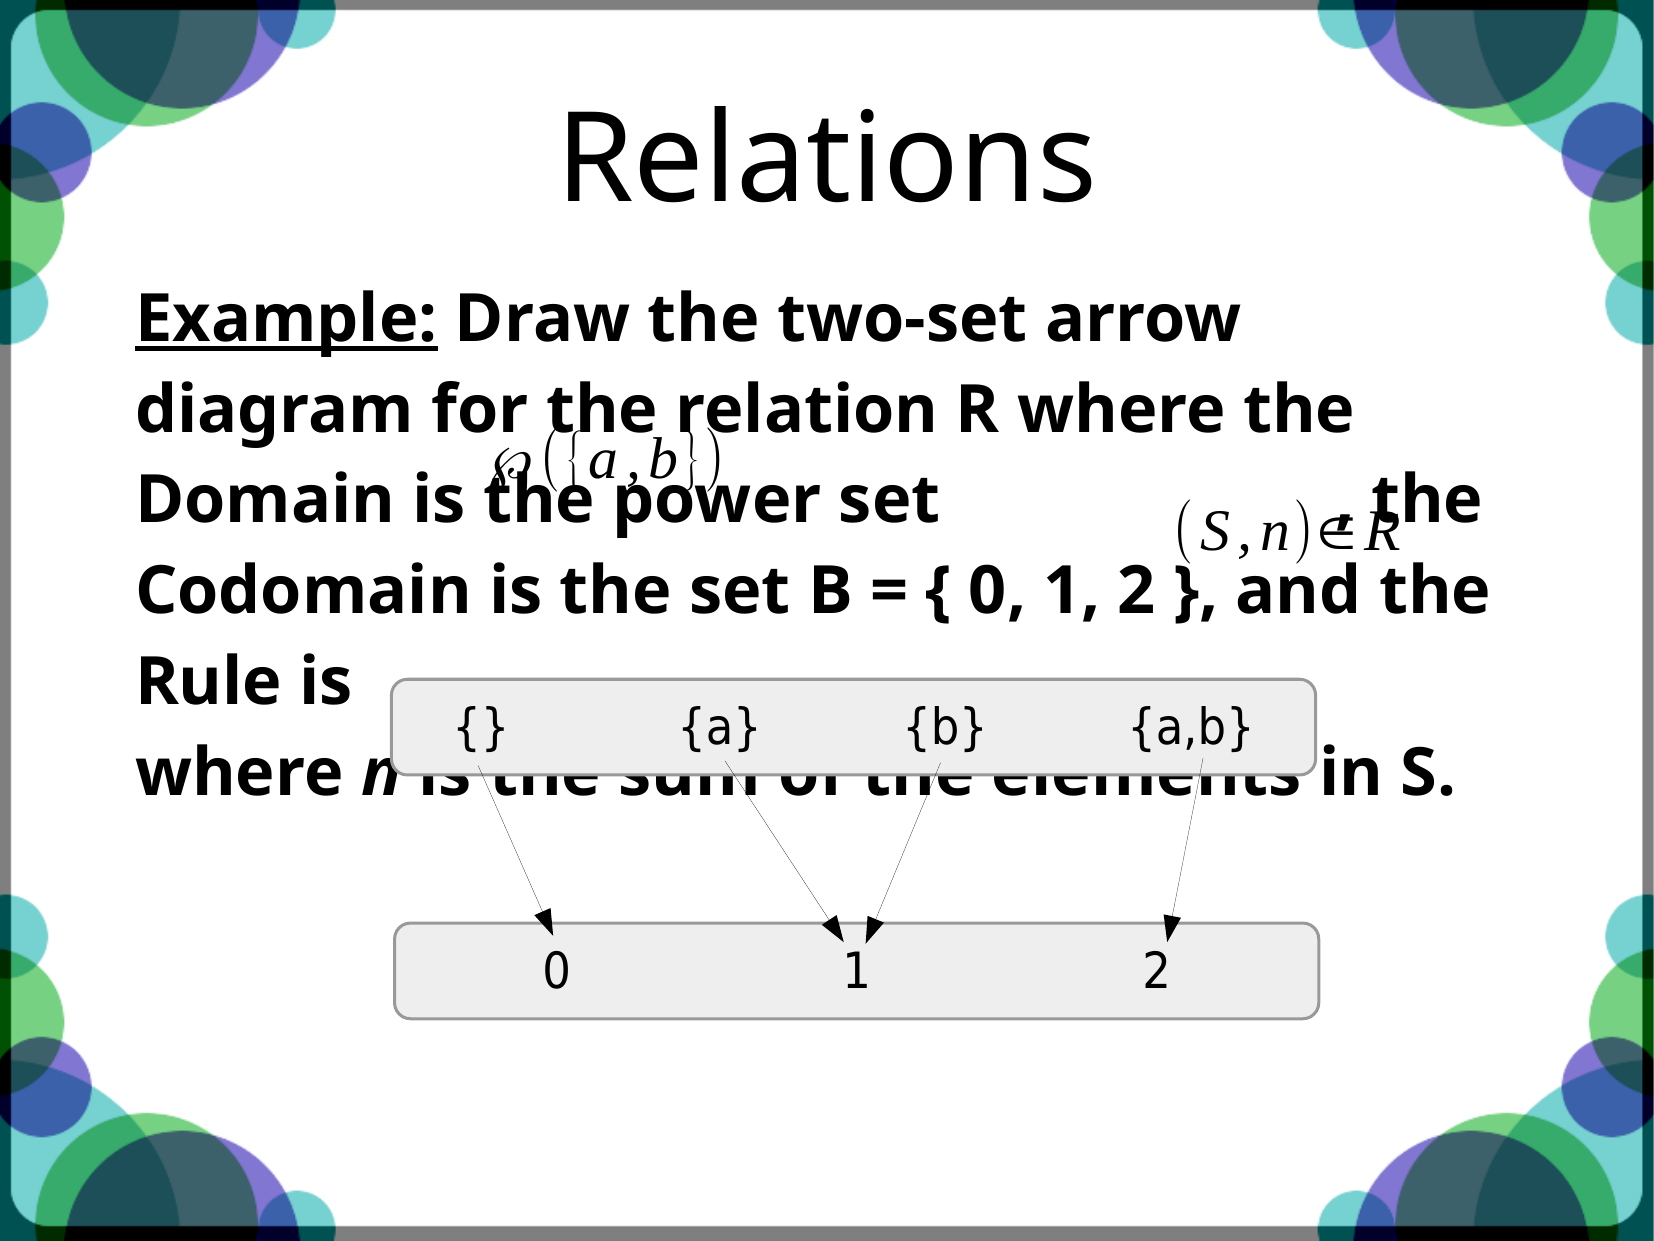

# Relations
Example: Draw the two-set arrow diagram for the relation R where the Domain is the power set 					, the Codomain is the set B = { 0, 1, 2 }, and the Rule is
where n is the sum of the elements in S.
{}			{a}		{b}		{a,b}
0				1				2